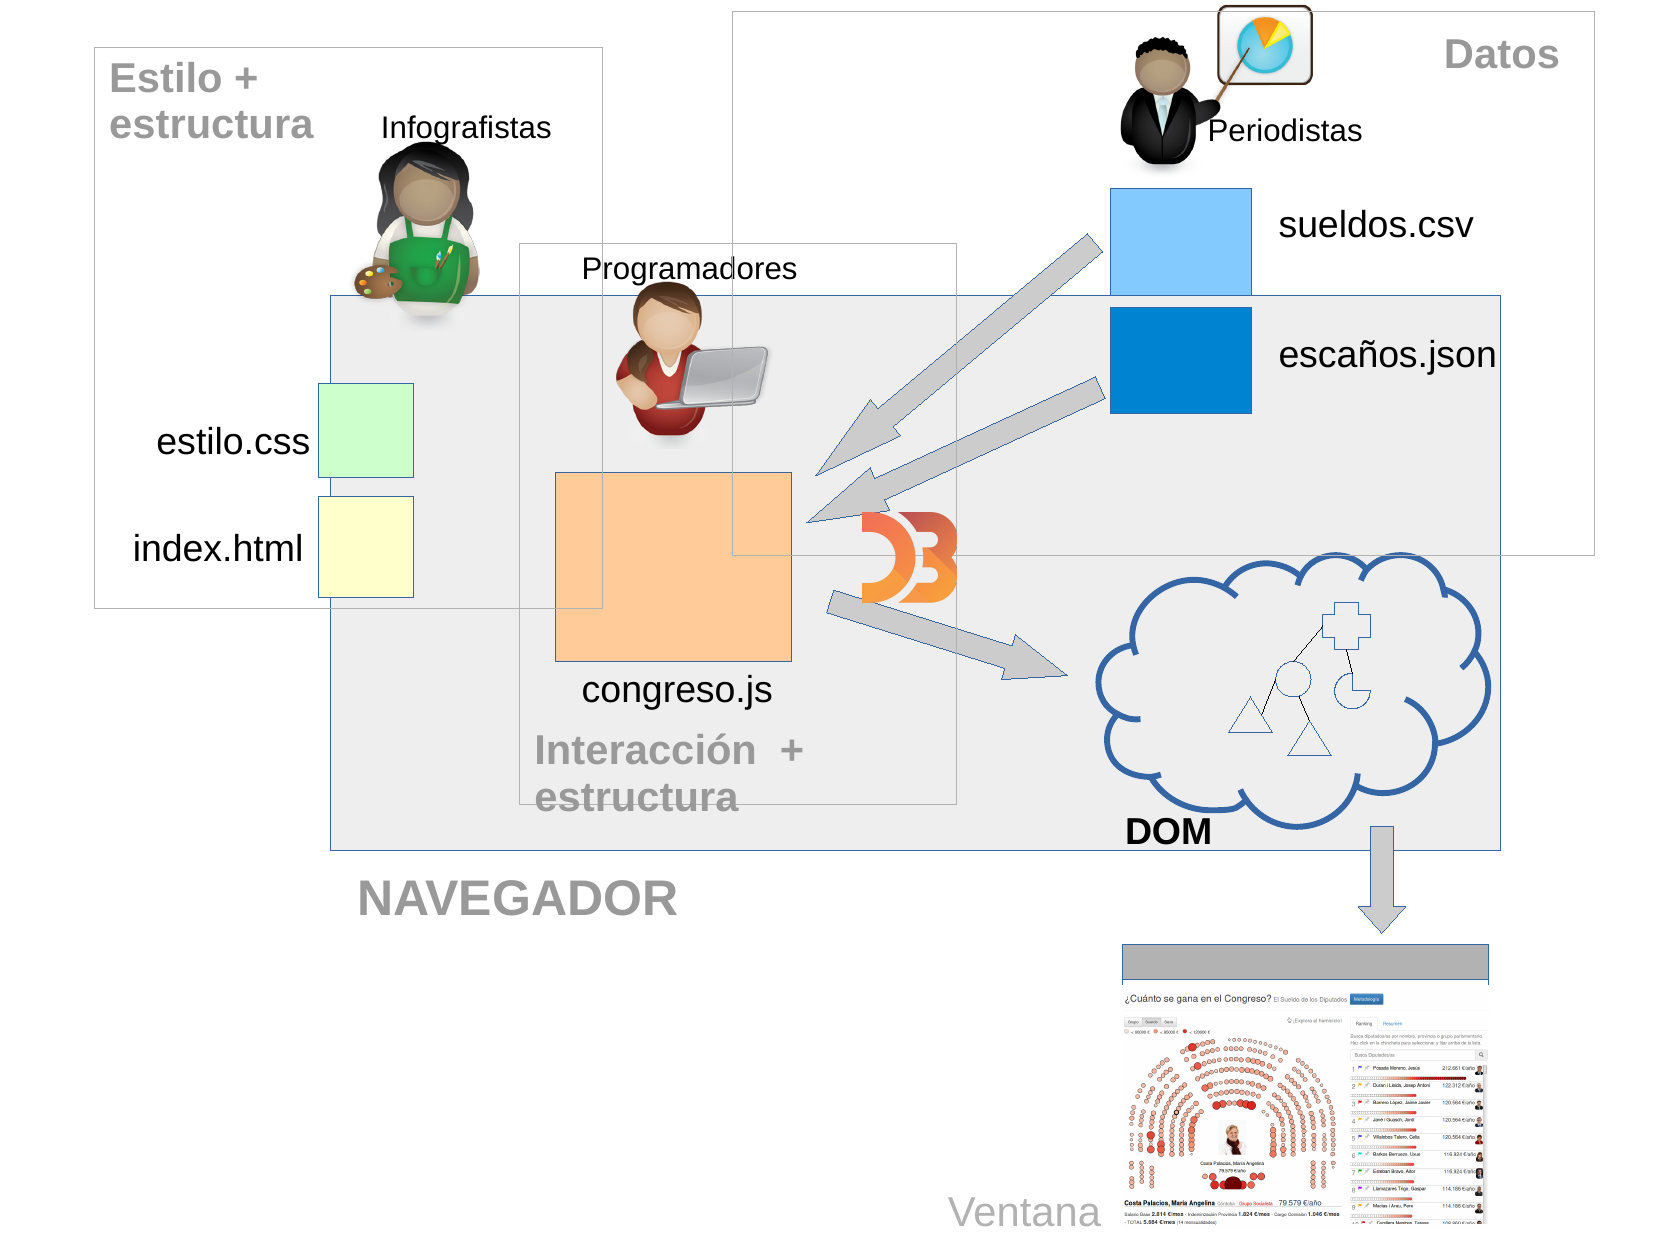

Datos
Estilo + estructura
Infografistas
Periodistas
sueldos.csv
Programadores
escaños.json
estilo.css
index.html
congreso.js
Interacción + estructura
DOM
NAVEGADOR
Ventana